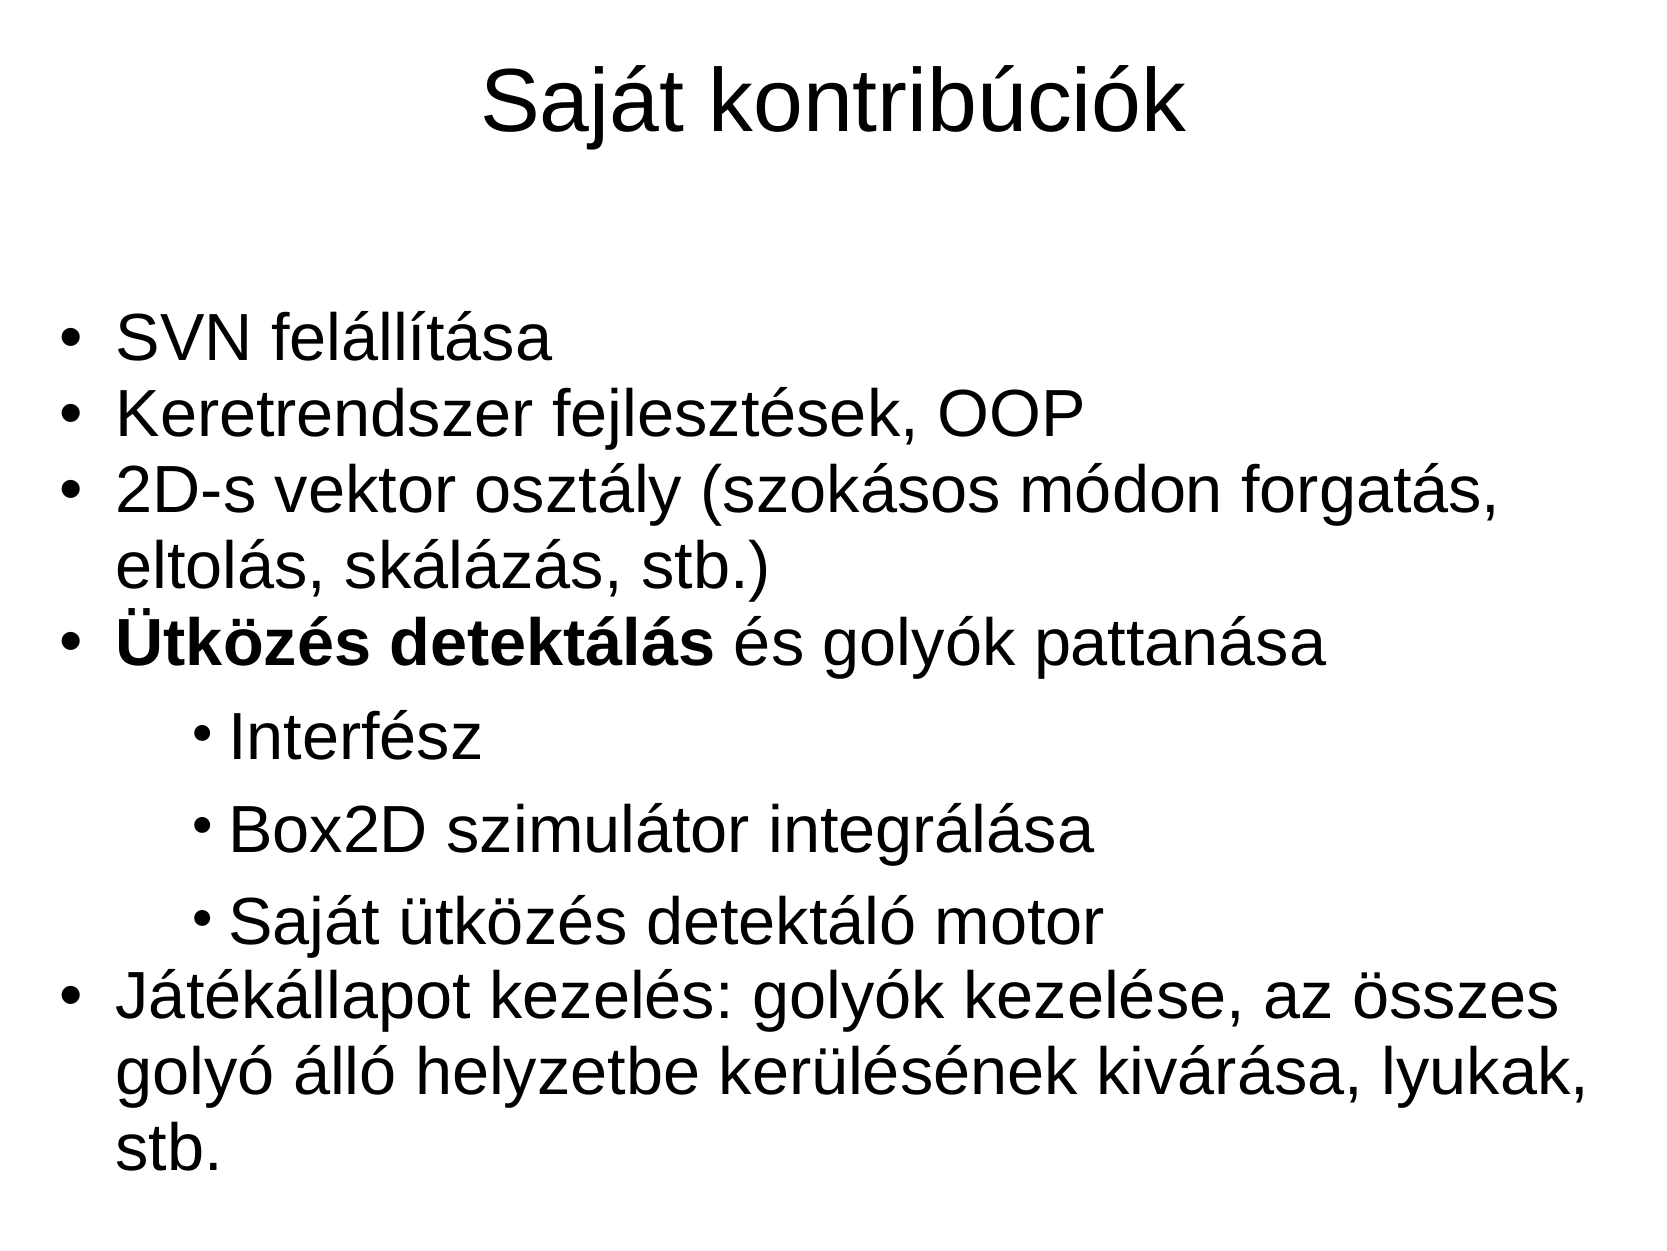

# Saját kontribúciók
SVN felállítása
Keretrendszer fejlesztések, OOP
2D-s vektor osztály (szokásos módon forgatás, eltolás, skálázás, stb.)
Ütközés detektálás és golyók pattanása
Interfész
Box2D szimulátor integrálása
Saját ütközés detektáló motor
Játékállapot kezelés: golyók kezelése, az összes golyó álló helyzetbe kerülésének kivárása, lyukak, stb.